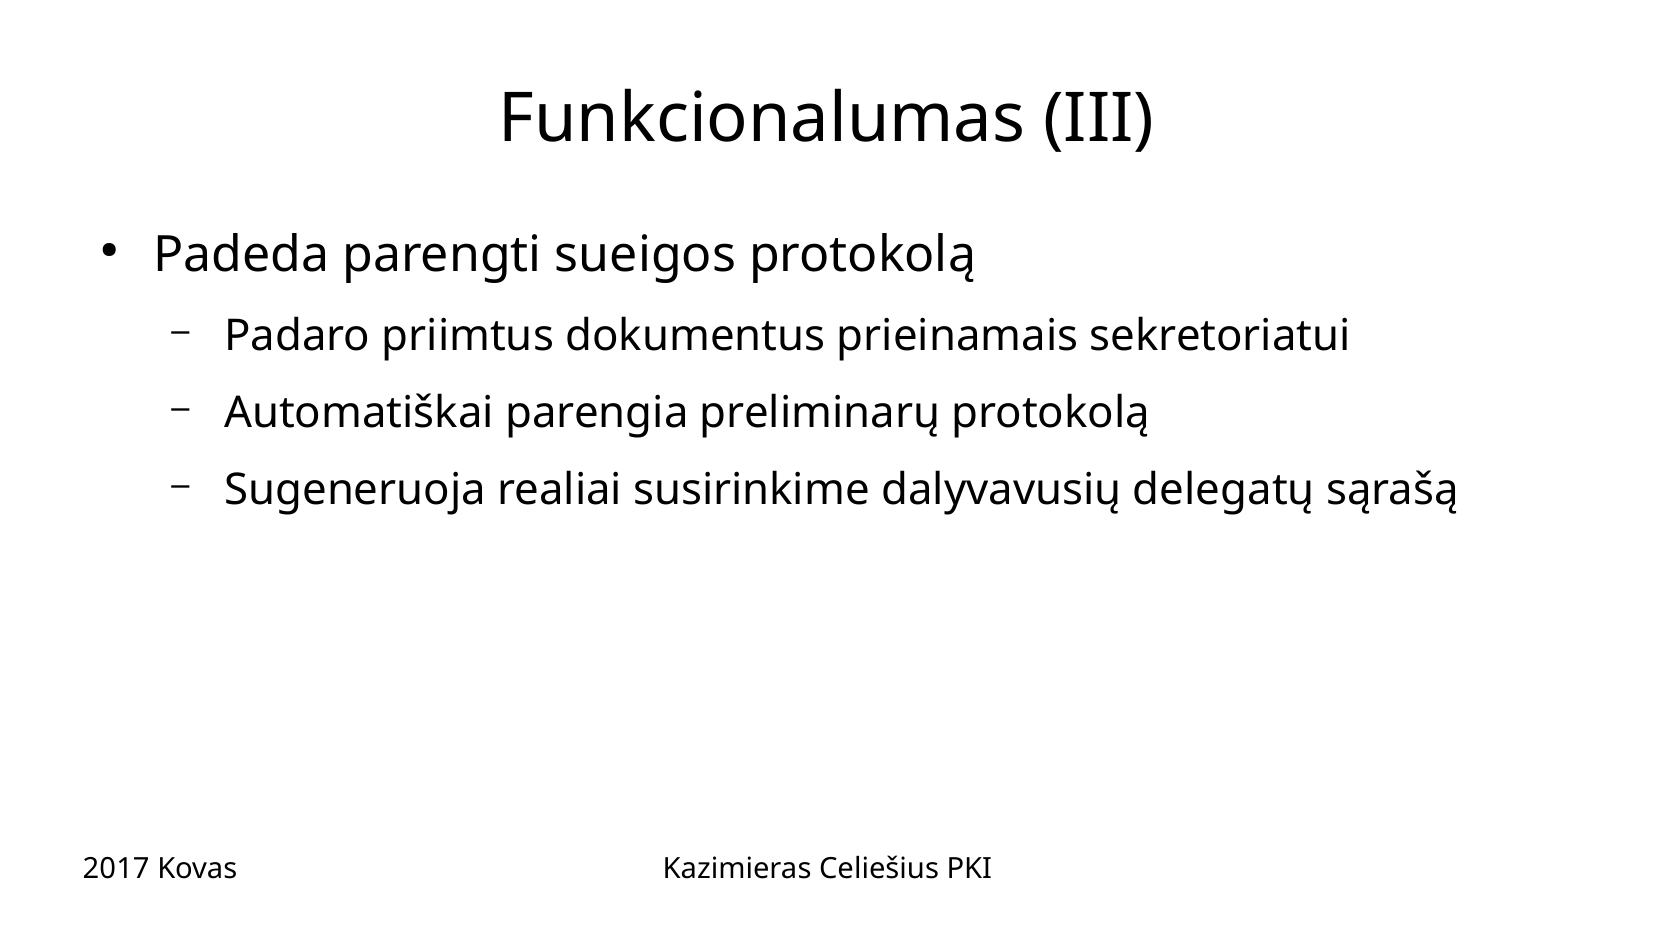

# Funkcionalumas (III)
Padeda parengti sueigos protokolą
Padaro priimtus dokumentus prieinamais sekretoriatui
Automatiškai parengia preliminarų protokolą
Sugeneruoja realiai susirinkime dalyvavusių delegatų sąrašą
2017 Kovas
Kazimieras Celiešius PKI